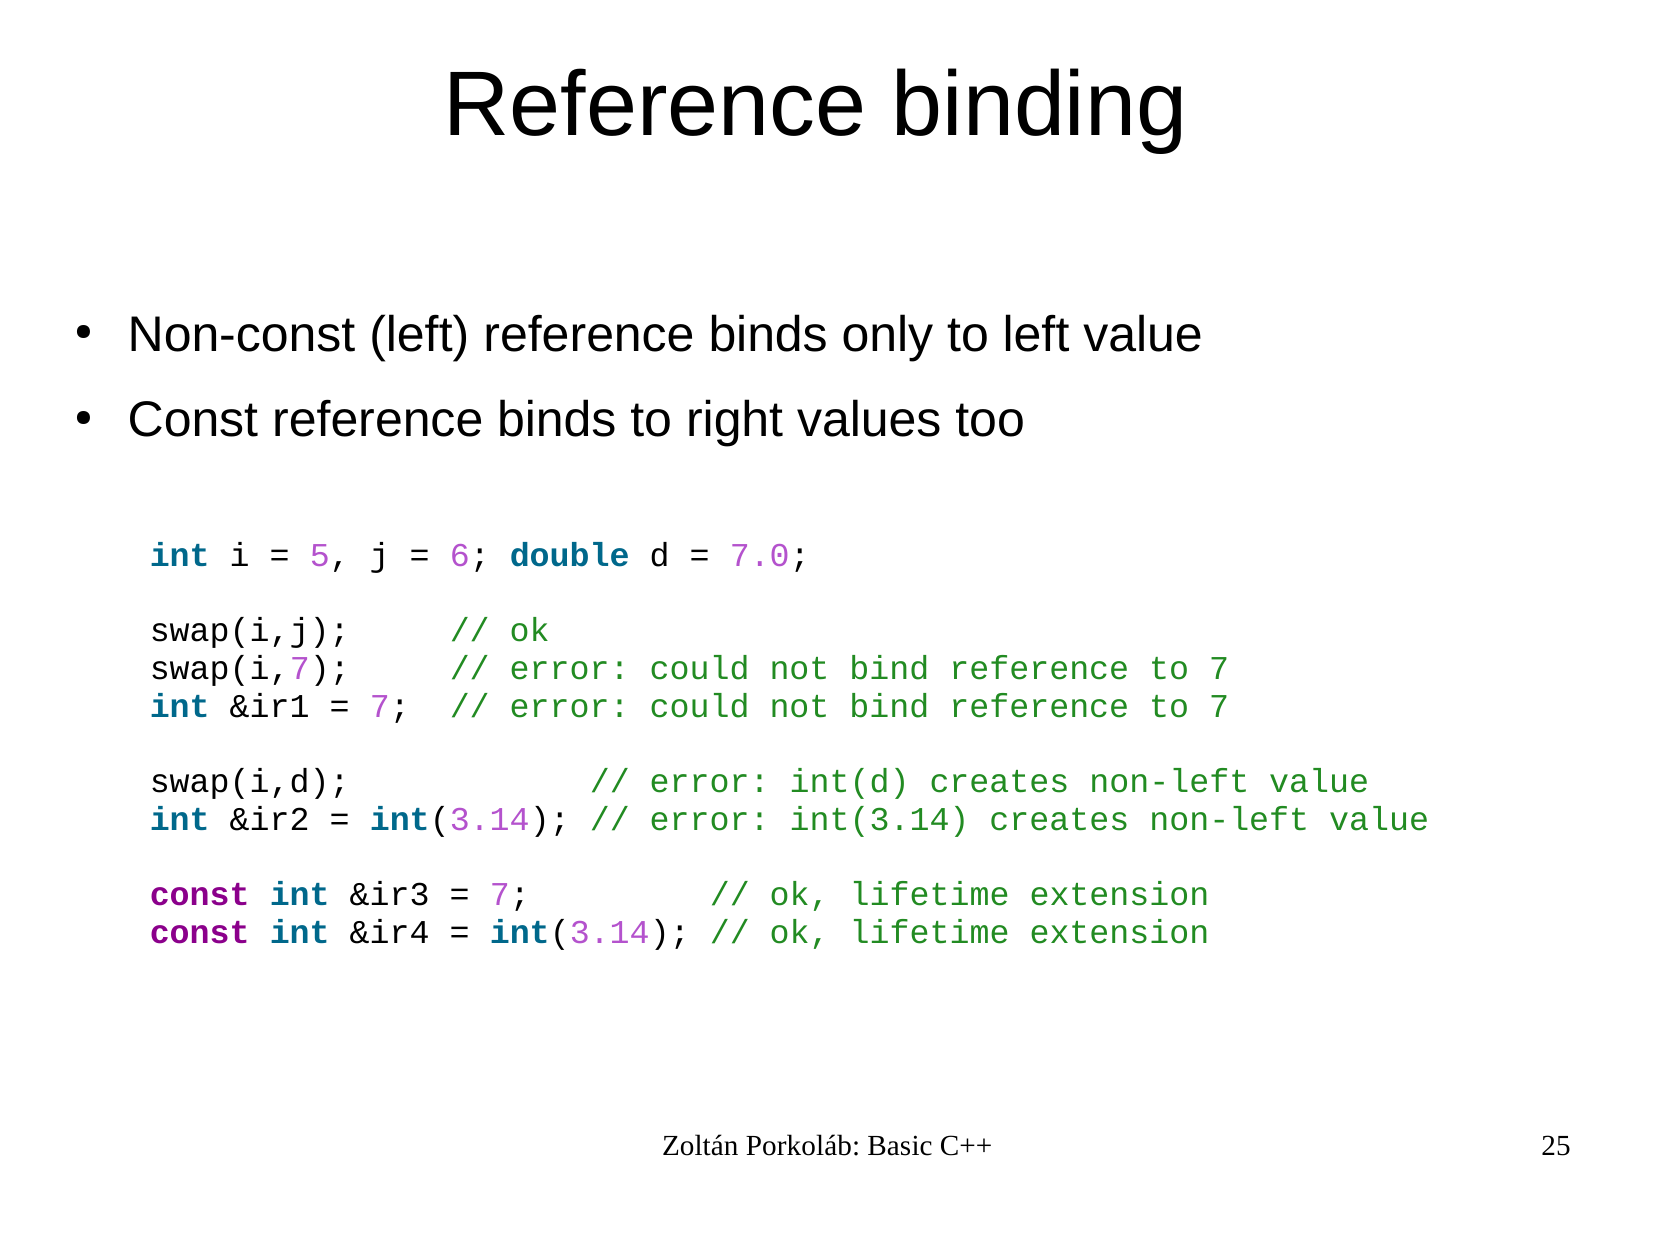

# Reference binding
Non-const (left) reference binds only to left value
Const reference binds to right values too
int i = 5, j = 6; double d = 7.0;
swap(i,j); // ok
swap(i,7); // error: could not bind reference to 7
int &ir1 = 7; // error: could not bind reference to 7
swap(i,d); // error: int(d) creates non-left value
int &ir2 = int(3.14); // error: int(3.14) creates non-left value
const int &ir3 = 7; // ok, lifetime extension
const int &ir4 = int(3.14); // ok, lifetime extension
Zoltán Porkoláb: Basic C++
25